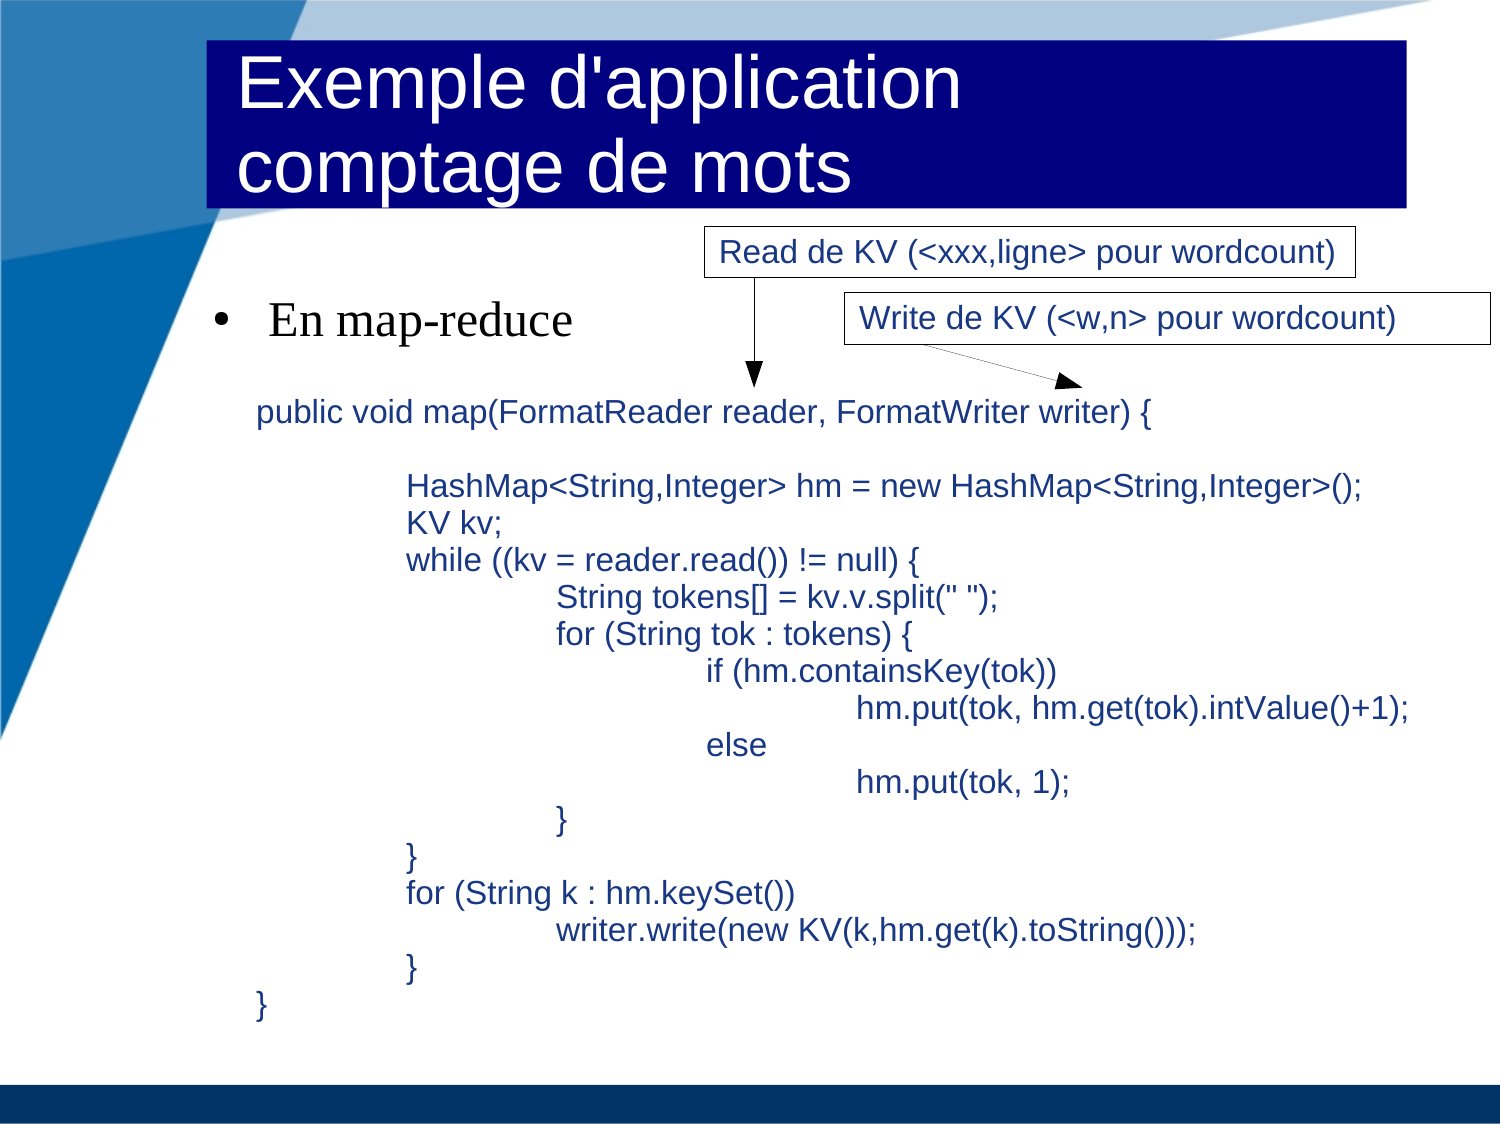

# Exemple d'application comptage de mots
Read de KV (<xxx,ligne> pour wordcount)
En map-reduce
Write de KV (<w,n> pour wordcount)
public void map(FormatReader reader, FormatWriter writer) {
	HashMap<String,Integer> hm = new HashMap<String,Integer>();
	KV kv;
	while ((kv = reader.read()) != null) {
		String tokens[] = kv.v.split(" ");
		for (String tok : tokens) {
			if (hm.containsKey(tok))
				hm.put(tok, hm.get(tok).intValue()+1);
			else
				hm.put(tok, 1);
		}
	}
	for (String k : hm.keySet())
		writer.write(new KV(k,hm.get(k).toString()));
	}
}